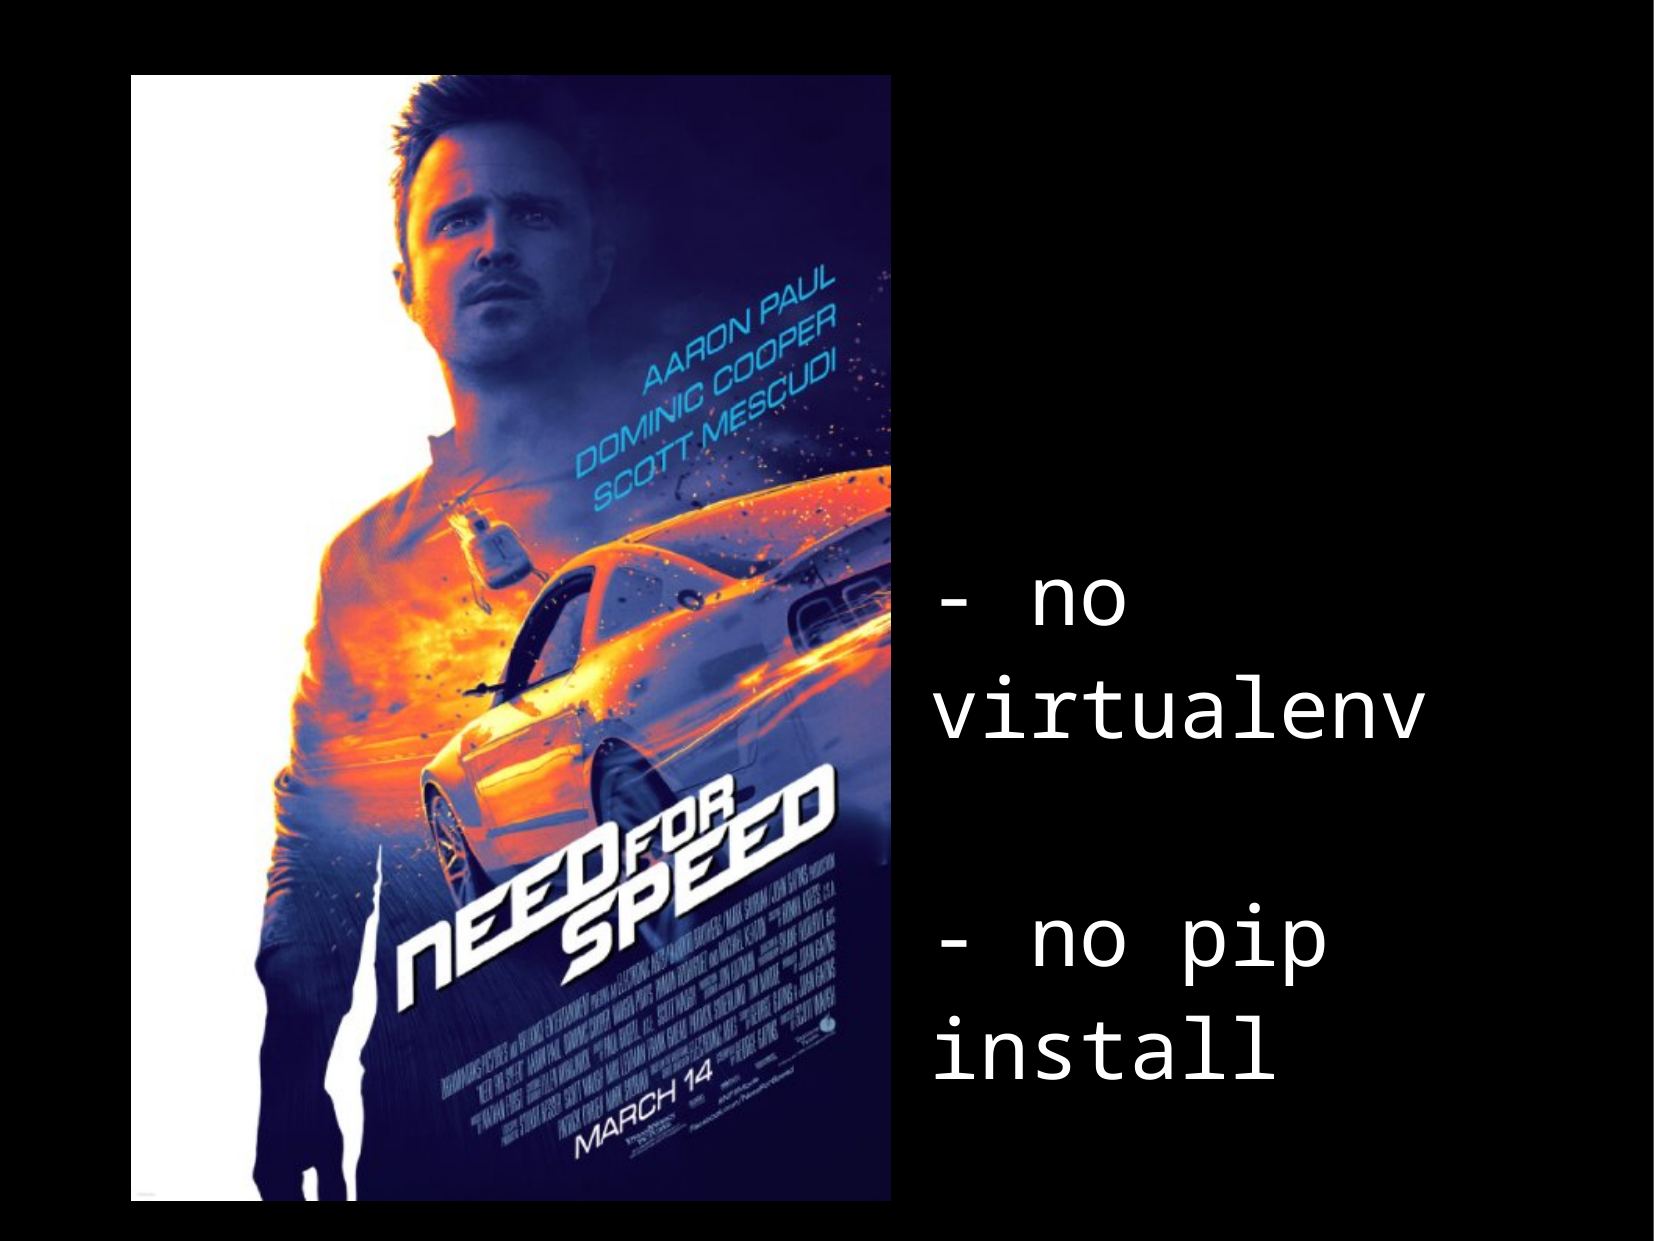

- no virtualenv
- no pip install
- no C compiler
- purely sqlite